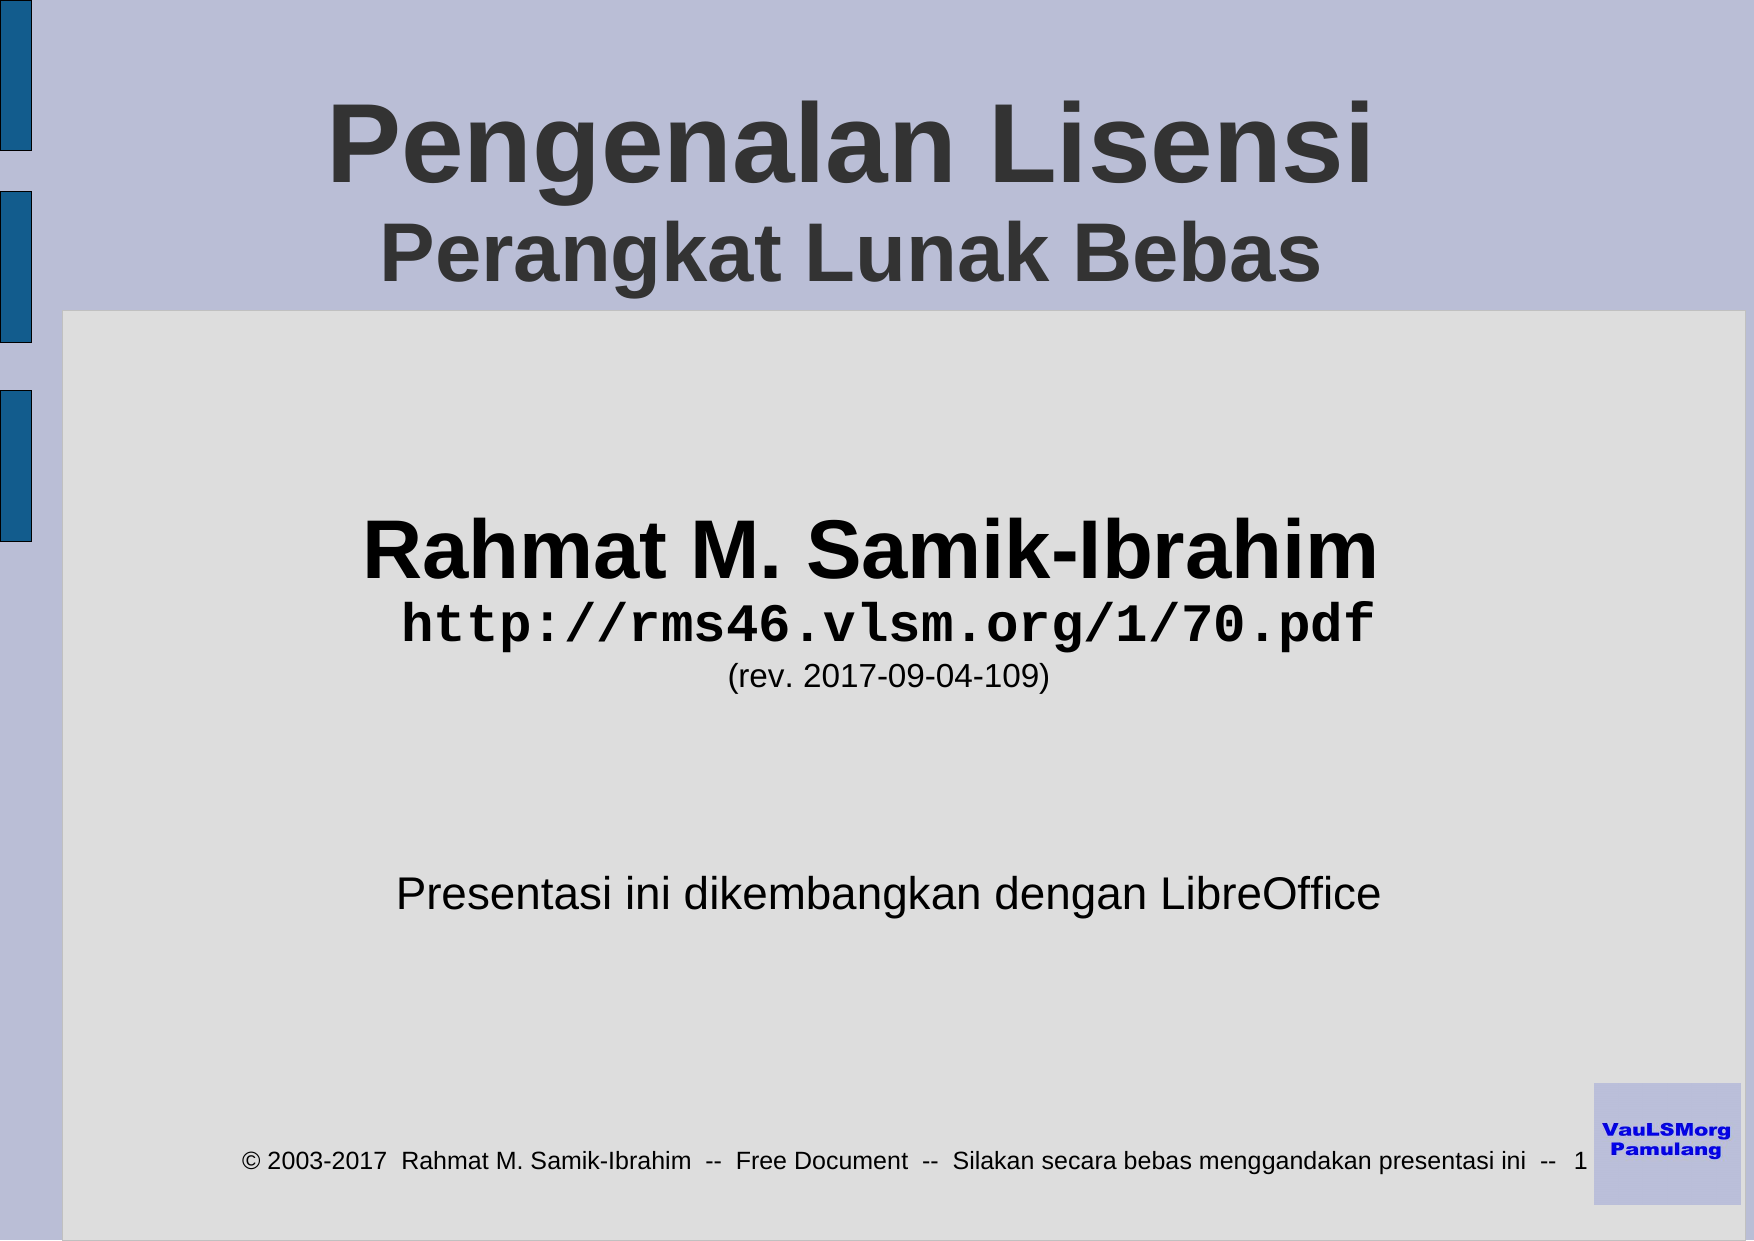

# Pengenalan Lisensi Perangkat Lunak Bebas
Rahmat M. Samik-Ibrahim
http://rms46.vlsm.org/1/70.pdf
(rev. 2017-09-04-109)
Presentasi ini dikembangkan dengan LibreOffice